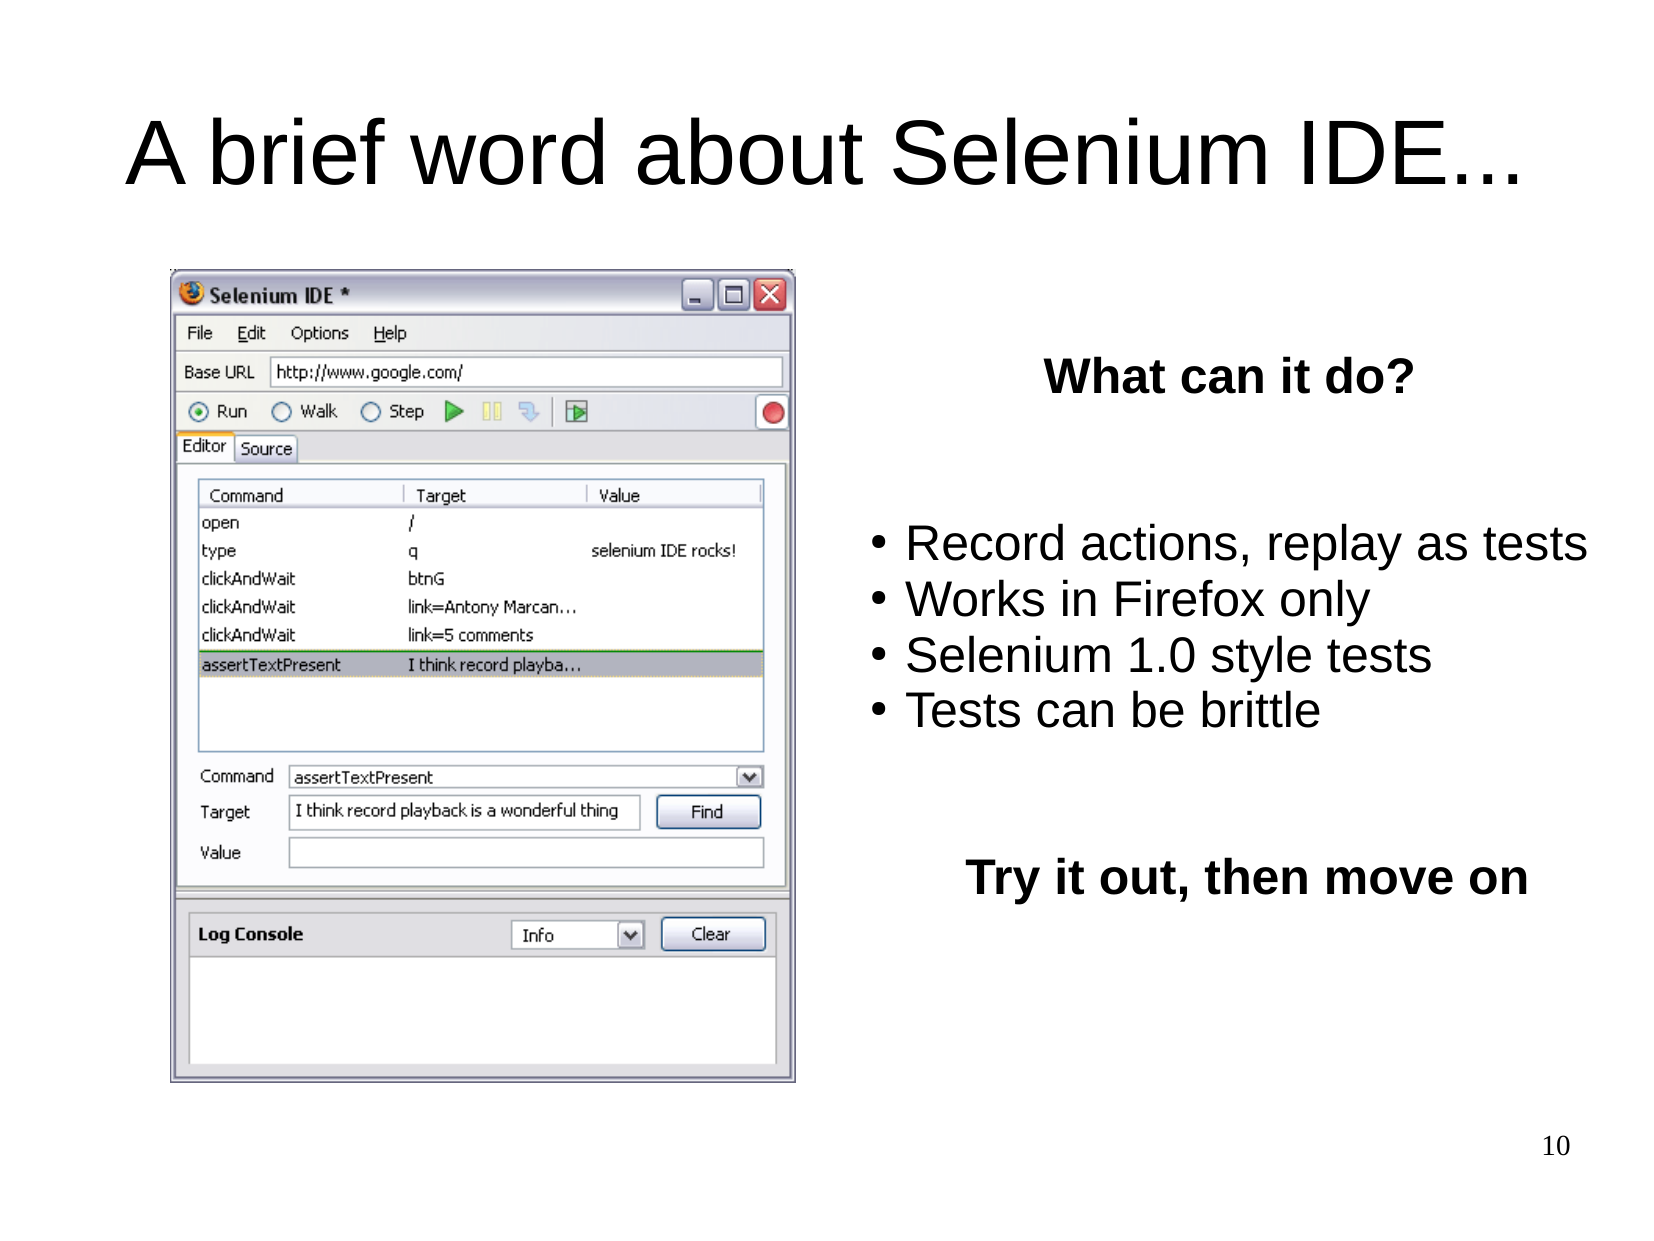

# A brief word about Selenium IDE...
What can it do?
Record actions, replay as tests
Works in Firefox only
Selenium 1.0 style tests
Tests can be brittle
Try it out, then move on
10